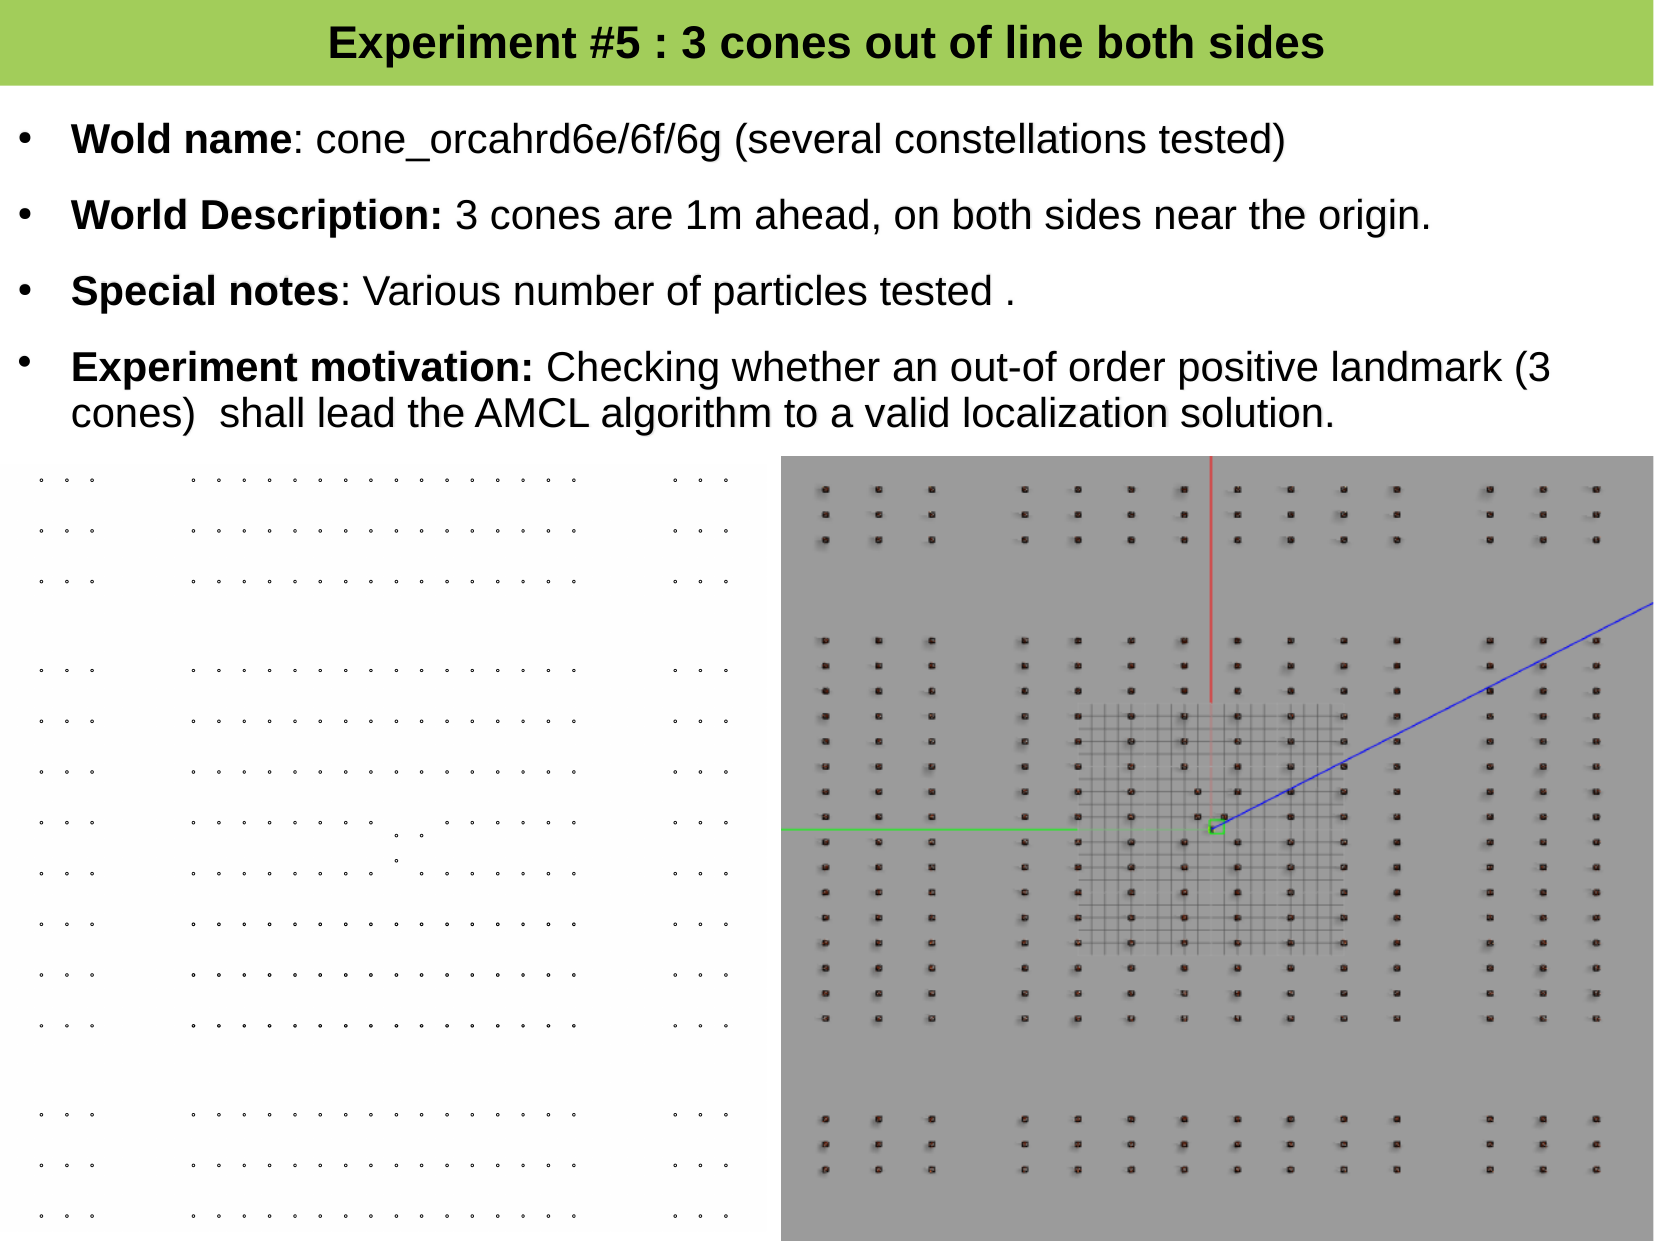

# Experiment #5 : 3 cones out of line both sides
Wold name: cone_orcahrd6e/6f/6g (several constellations tested)
World Description: 3 cones are 1m ahead, on both sides near the origin.
Special notes: Various number of particles tested .
Experiment motivation: Checking whether an out-of order positive landmark (3 cones) shall lead the AMCL algorithm to a valid localization solution.